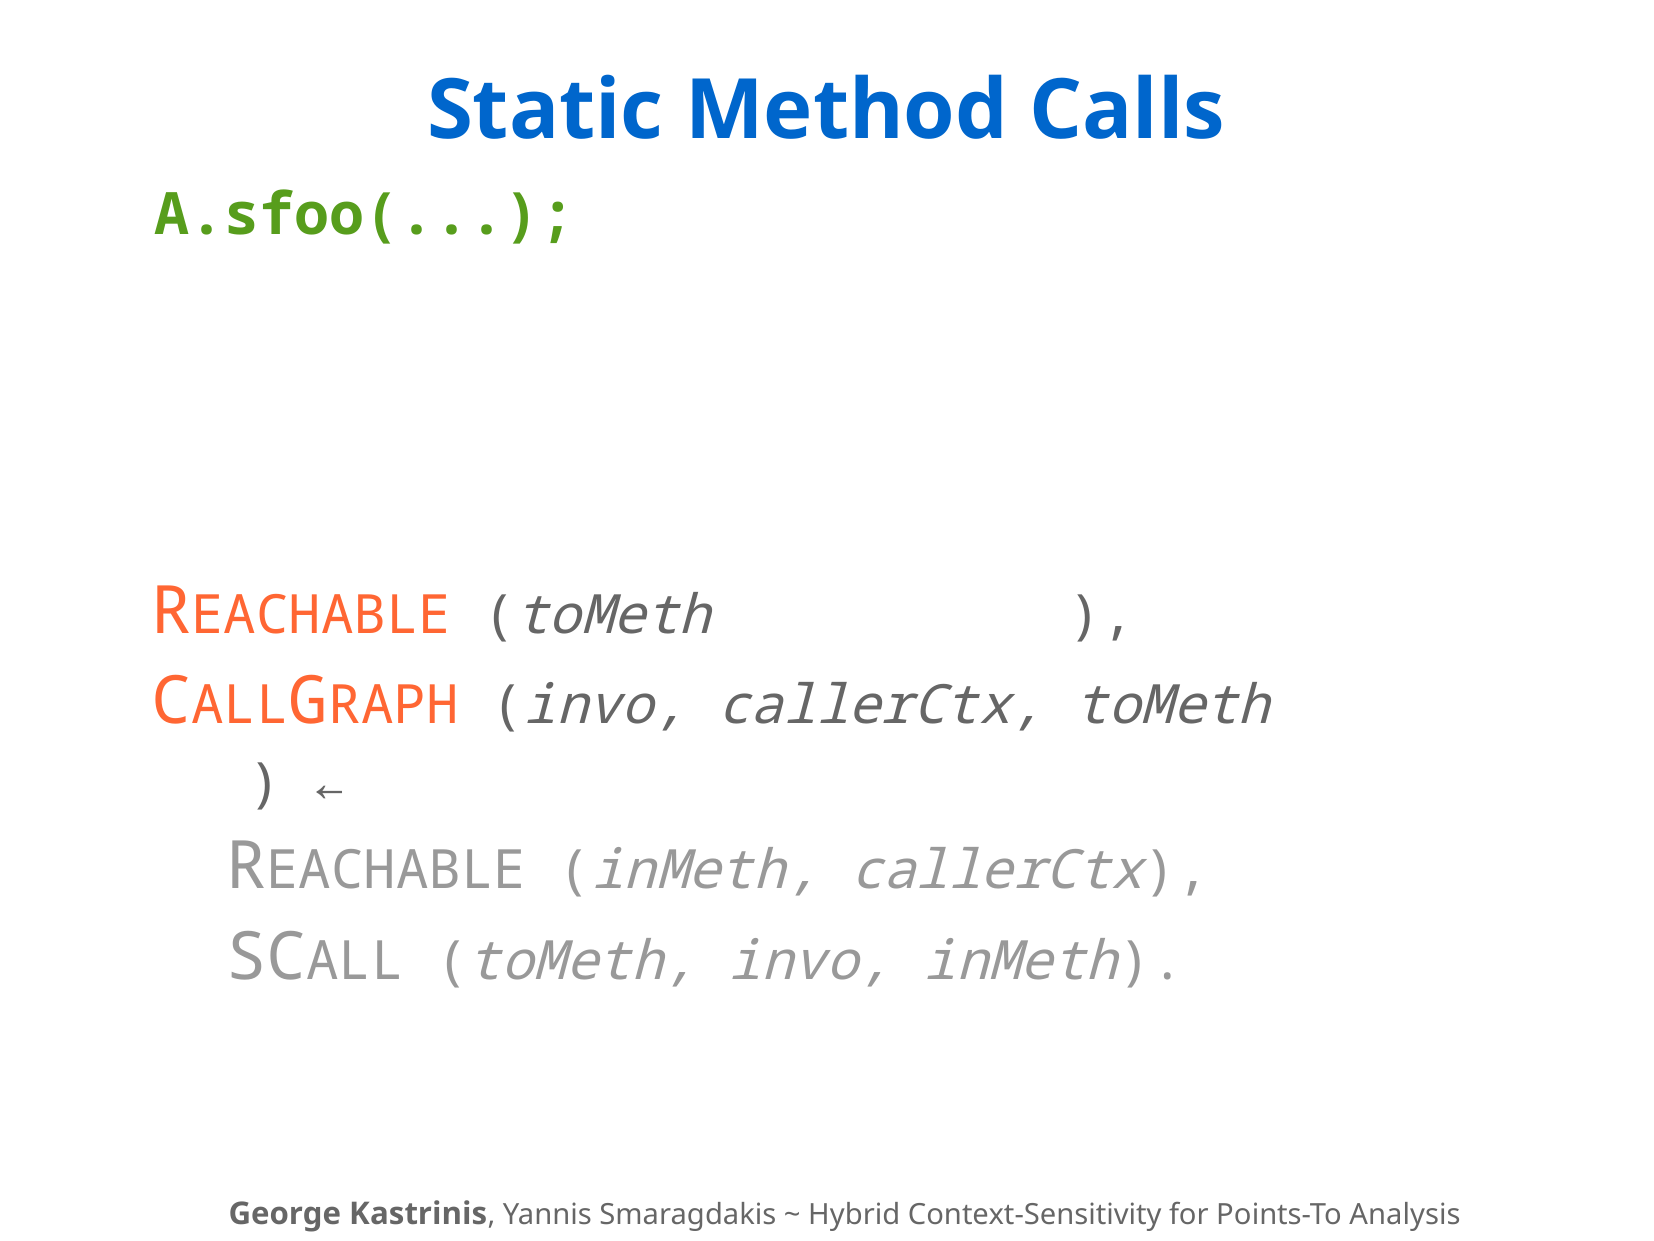

Static Method Calls
A.sfoo(...);
REACHABLE (toMeth ),
CALLGRAPH (invo, callerCtx, toMeth ) ←
	REACHABLE (inMeth, callerCtx),
	SCALL (toMeth, invo, inMeth).